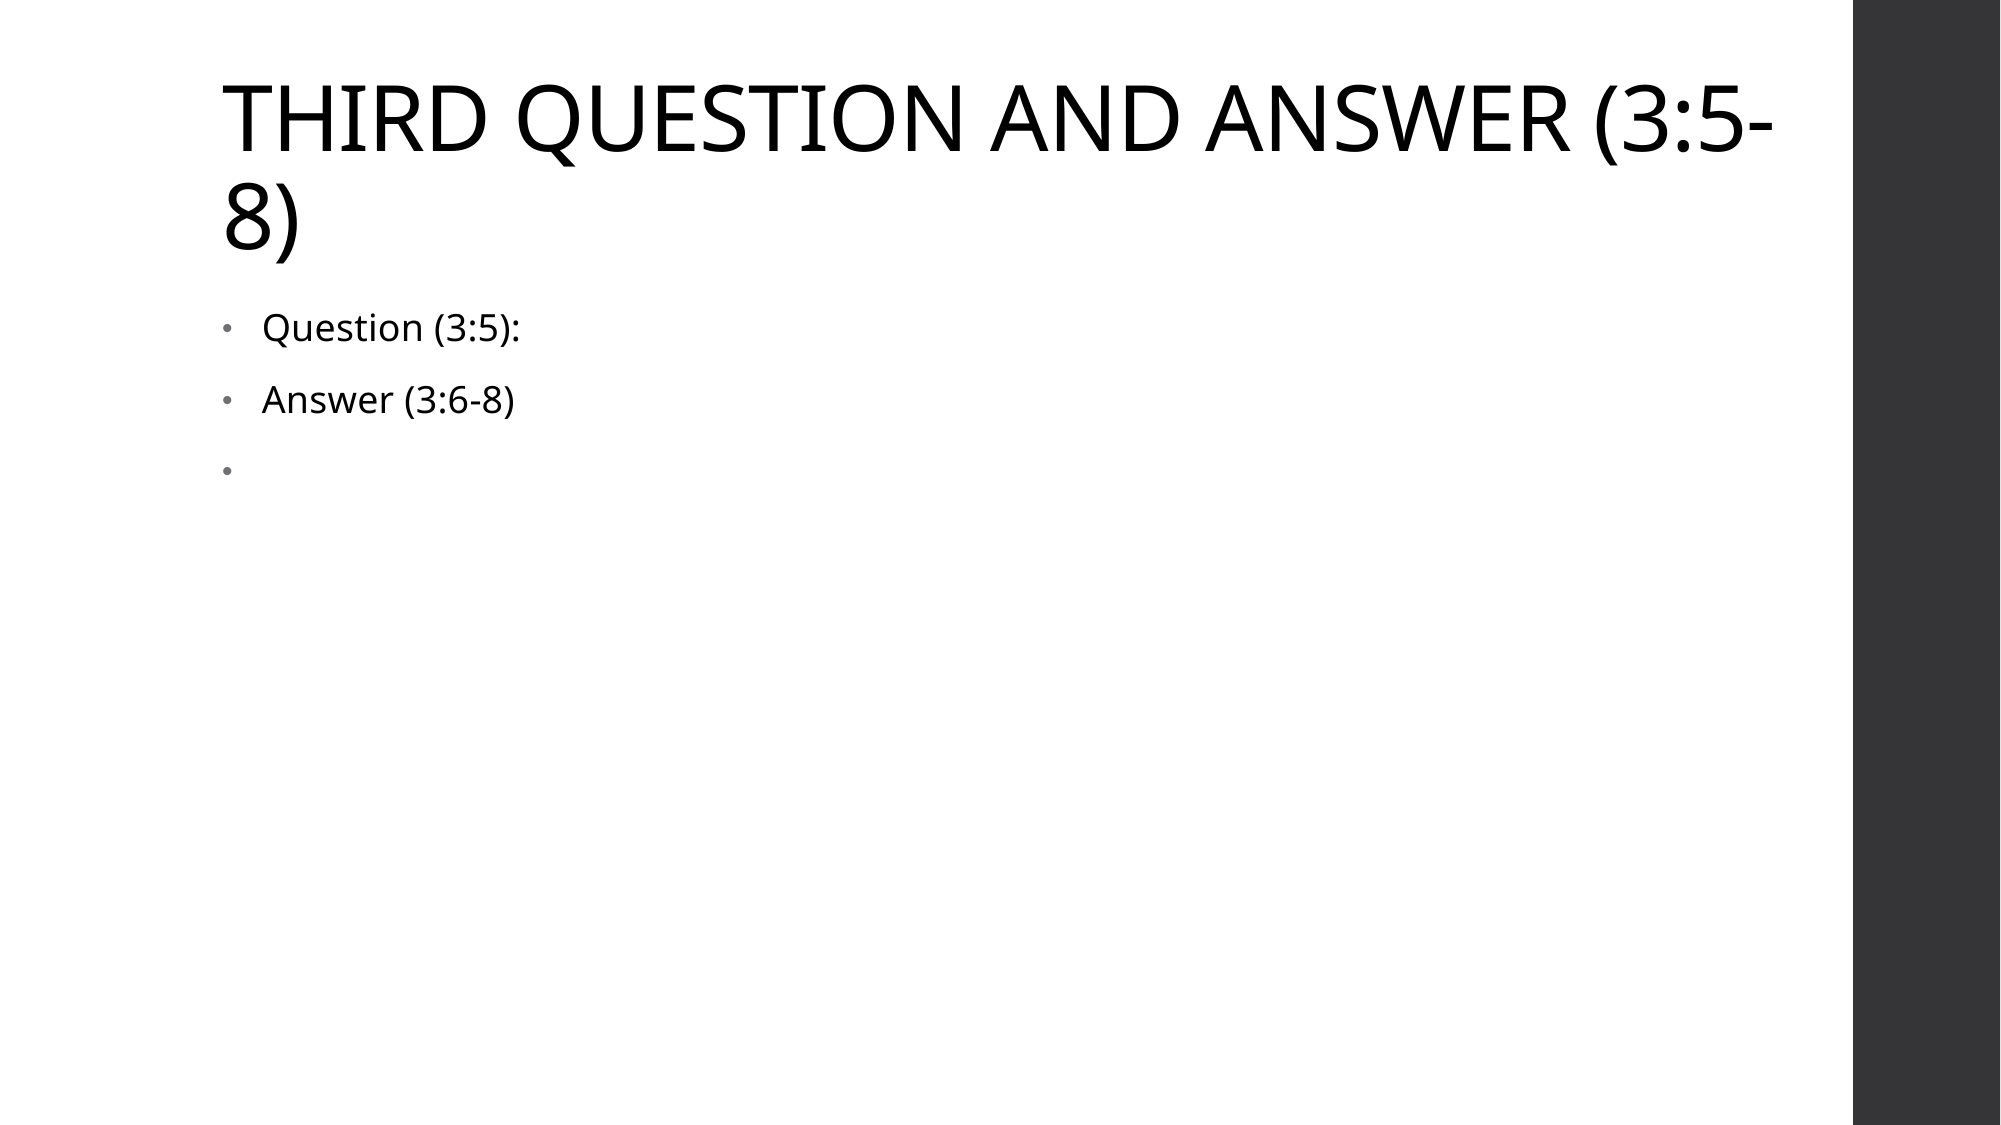

# THIRD QUESTION AND ANSWER (3:5-8)
 Question (3:5):
 Answer (3:6-8)